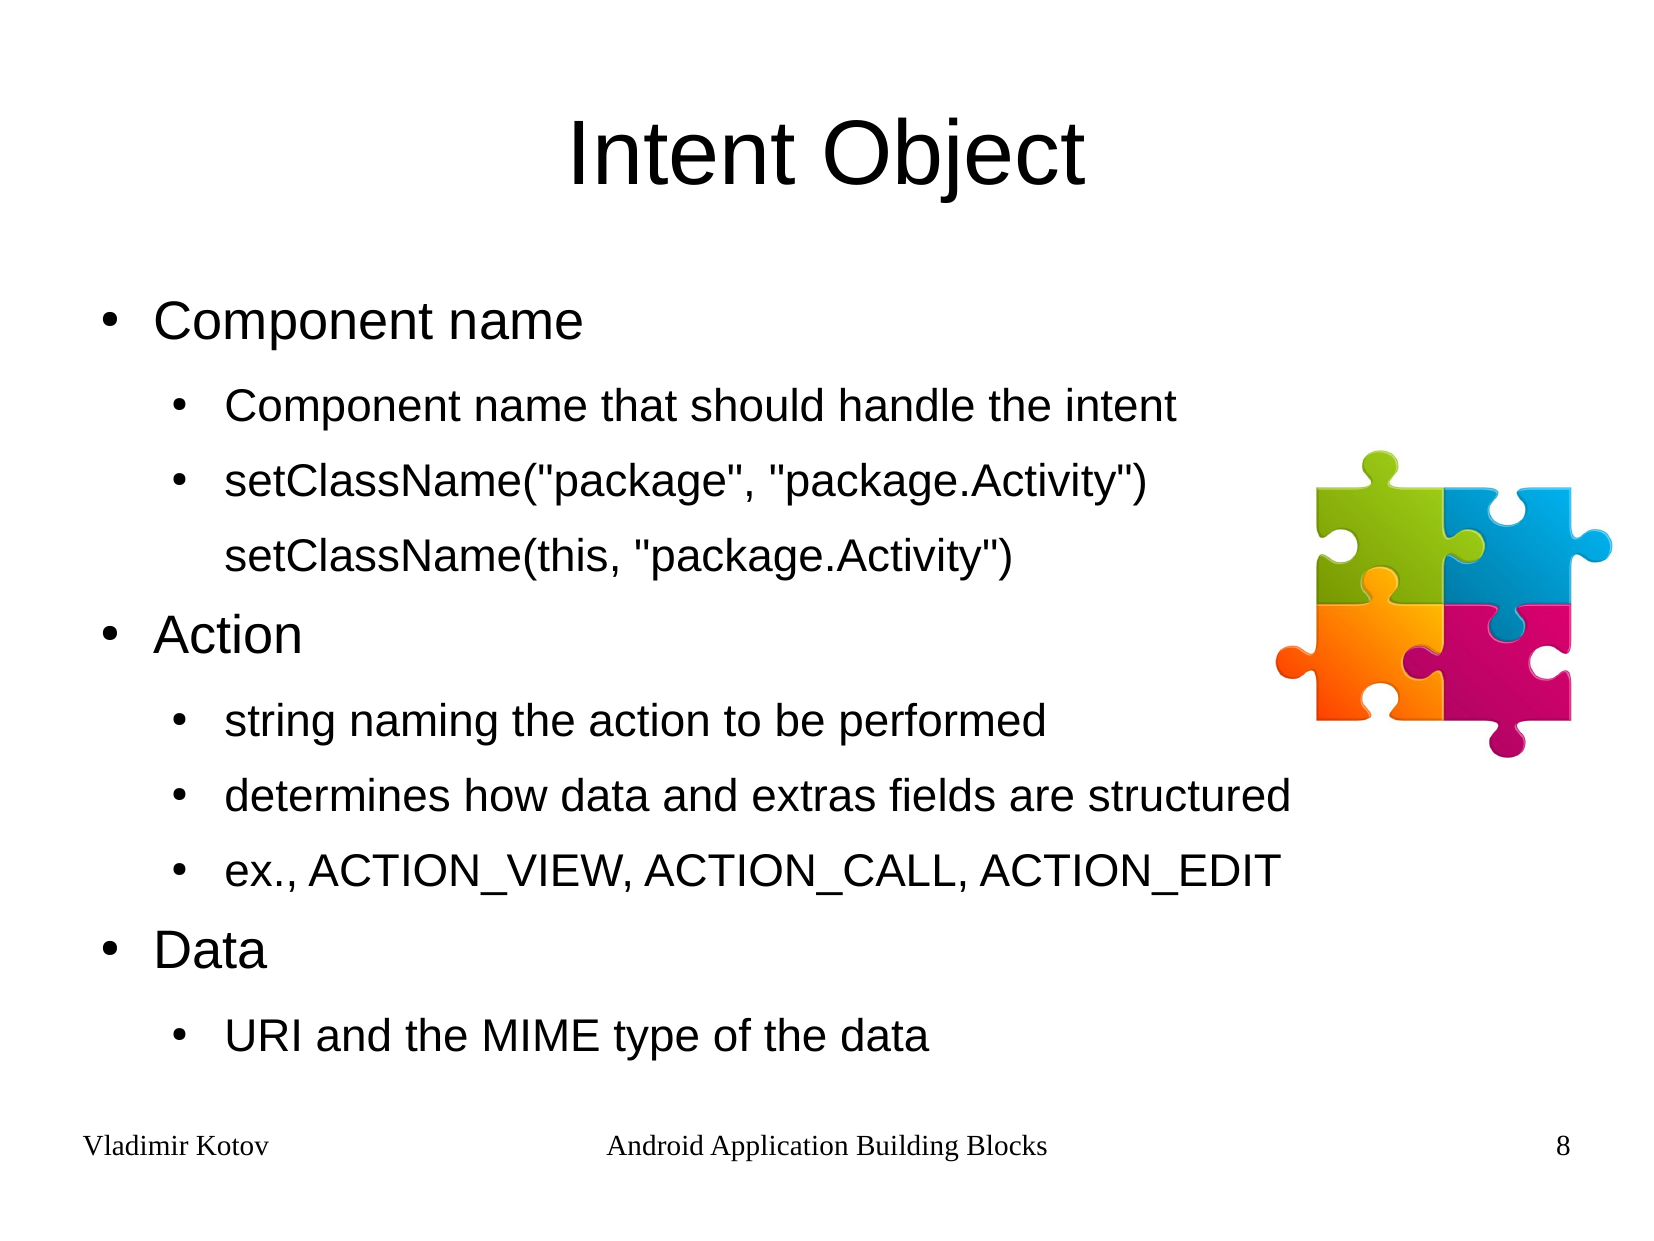

# Intent Object
Component name
Component name that should handle the intent
setClassName("package", "package.Activity")
setClassName(this, "package.Activity")
Action
string naming the action to be performed
determines how data and extras fields are structured
ex., ACTION_VIEW, ACTION_CALL, ACTION_EDIT
Data
URI and the MIME type of the data
Vladimir Kotov
Android Application Building Blocks
8